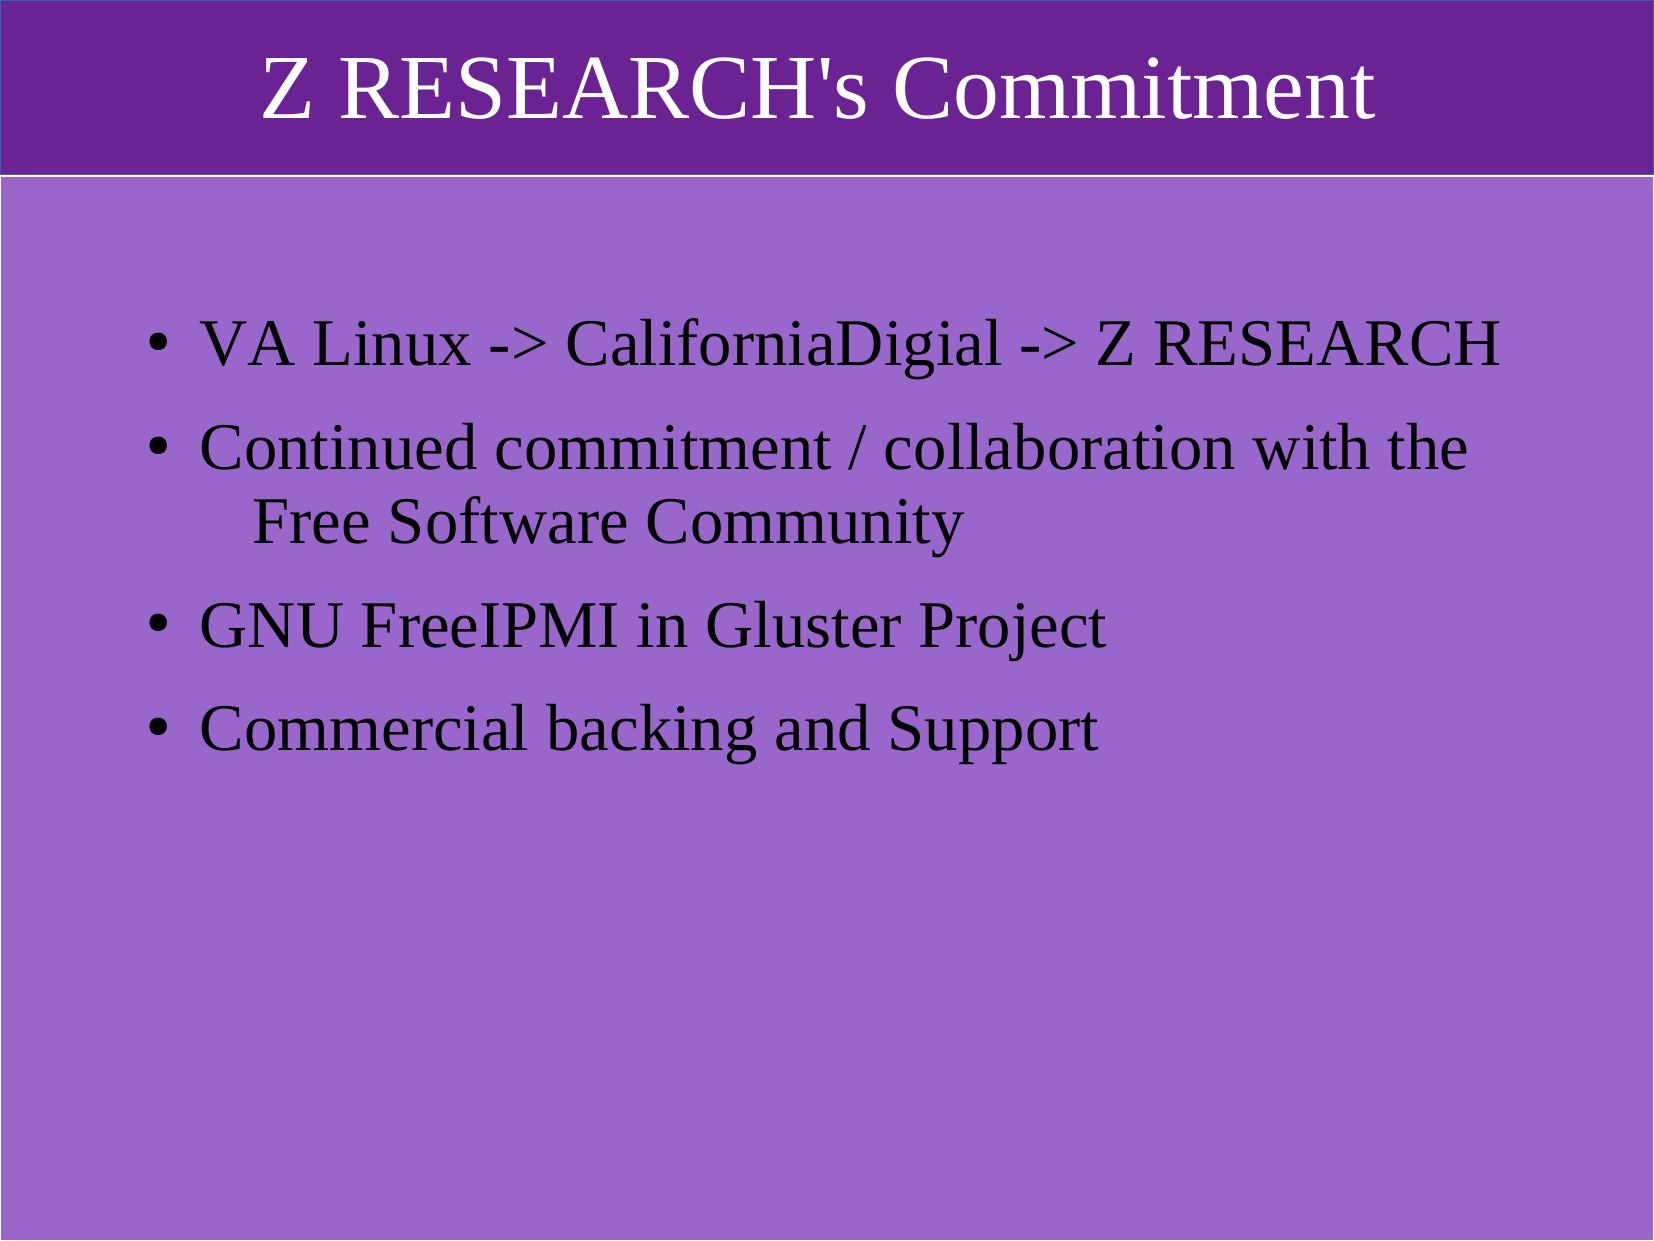

# Z RESEARCH's Commitment
VA Linux -> CaliforniaDigial -> Z RESEARCH
Continued commitment / collaboration with the Free Software Community
GNU FreeIPMI in Gluster Project
Commercial backing and Support